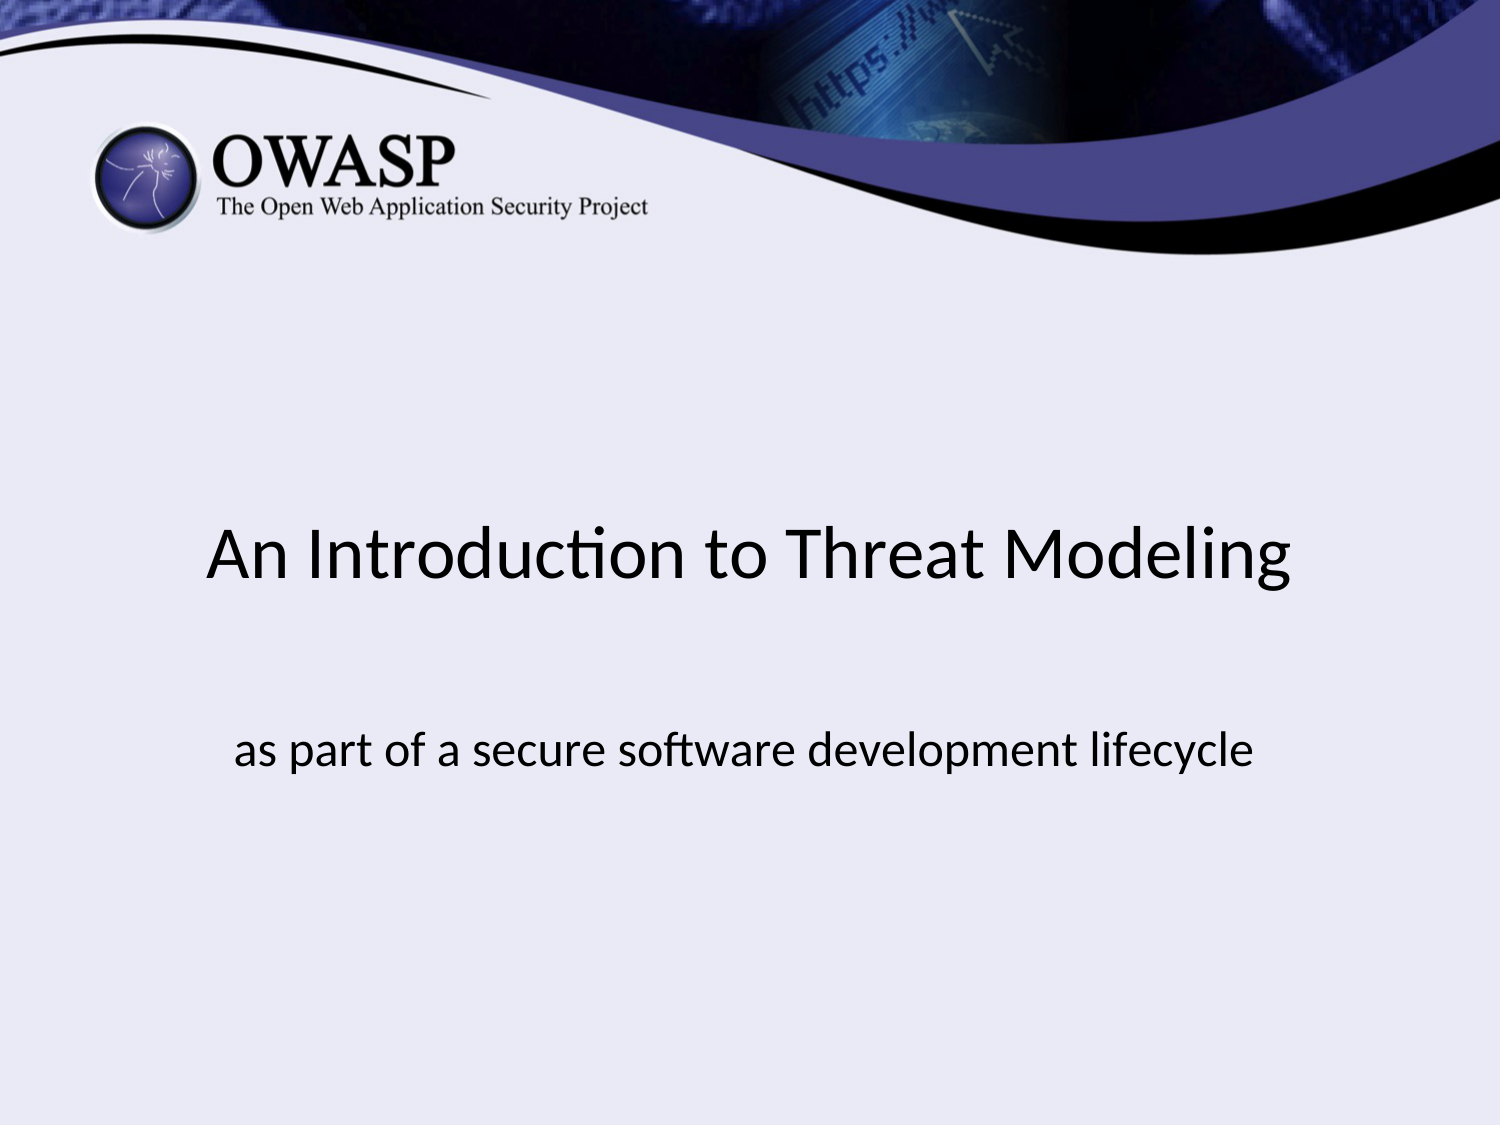

#
An Introduction to Threat Modeling
as part of a secure software development lifecycle